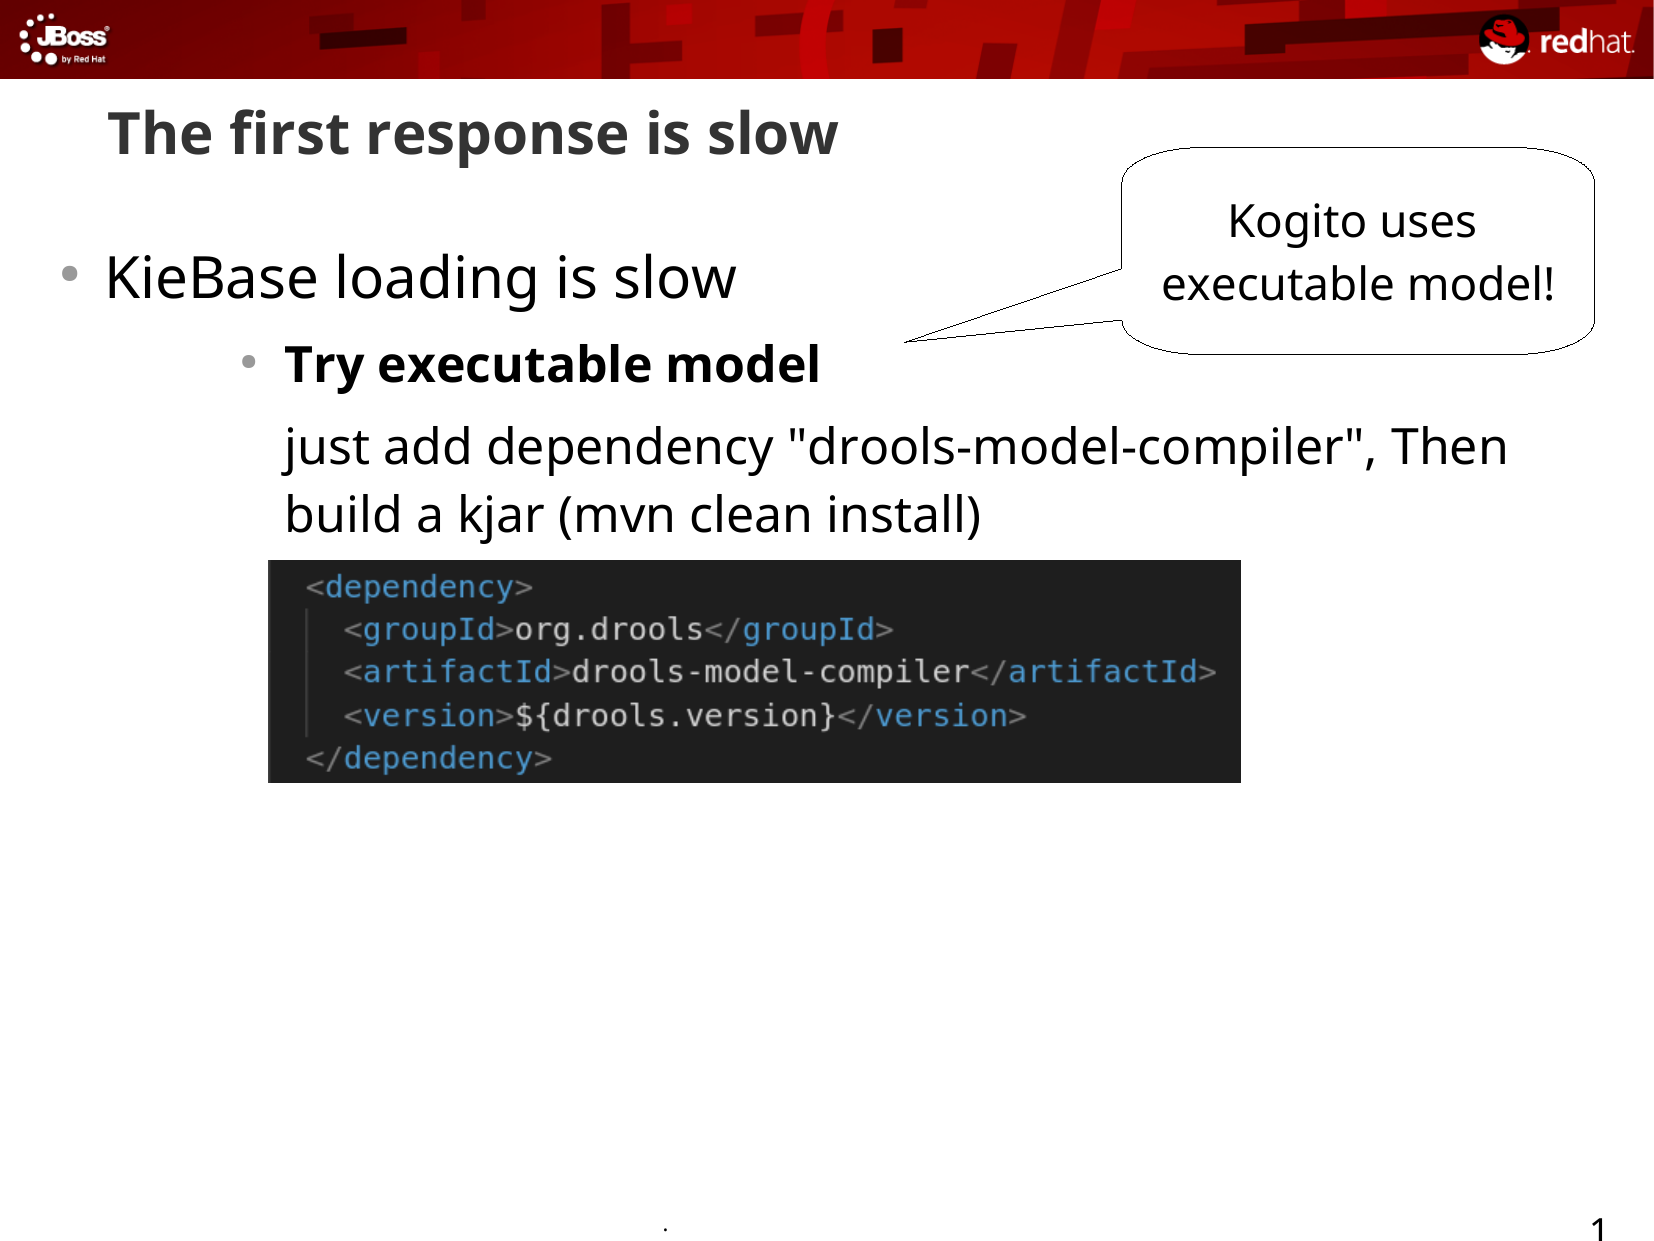

# The first response is slow
Kogito uses
executable model!
KieBase loading is slow
Try executable model
just add dependency "drools-model-compiler", Then build a kjar (mvn clean install)